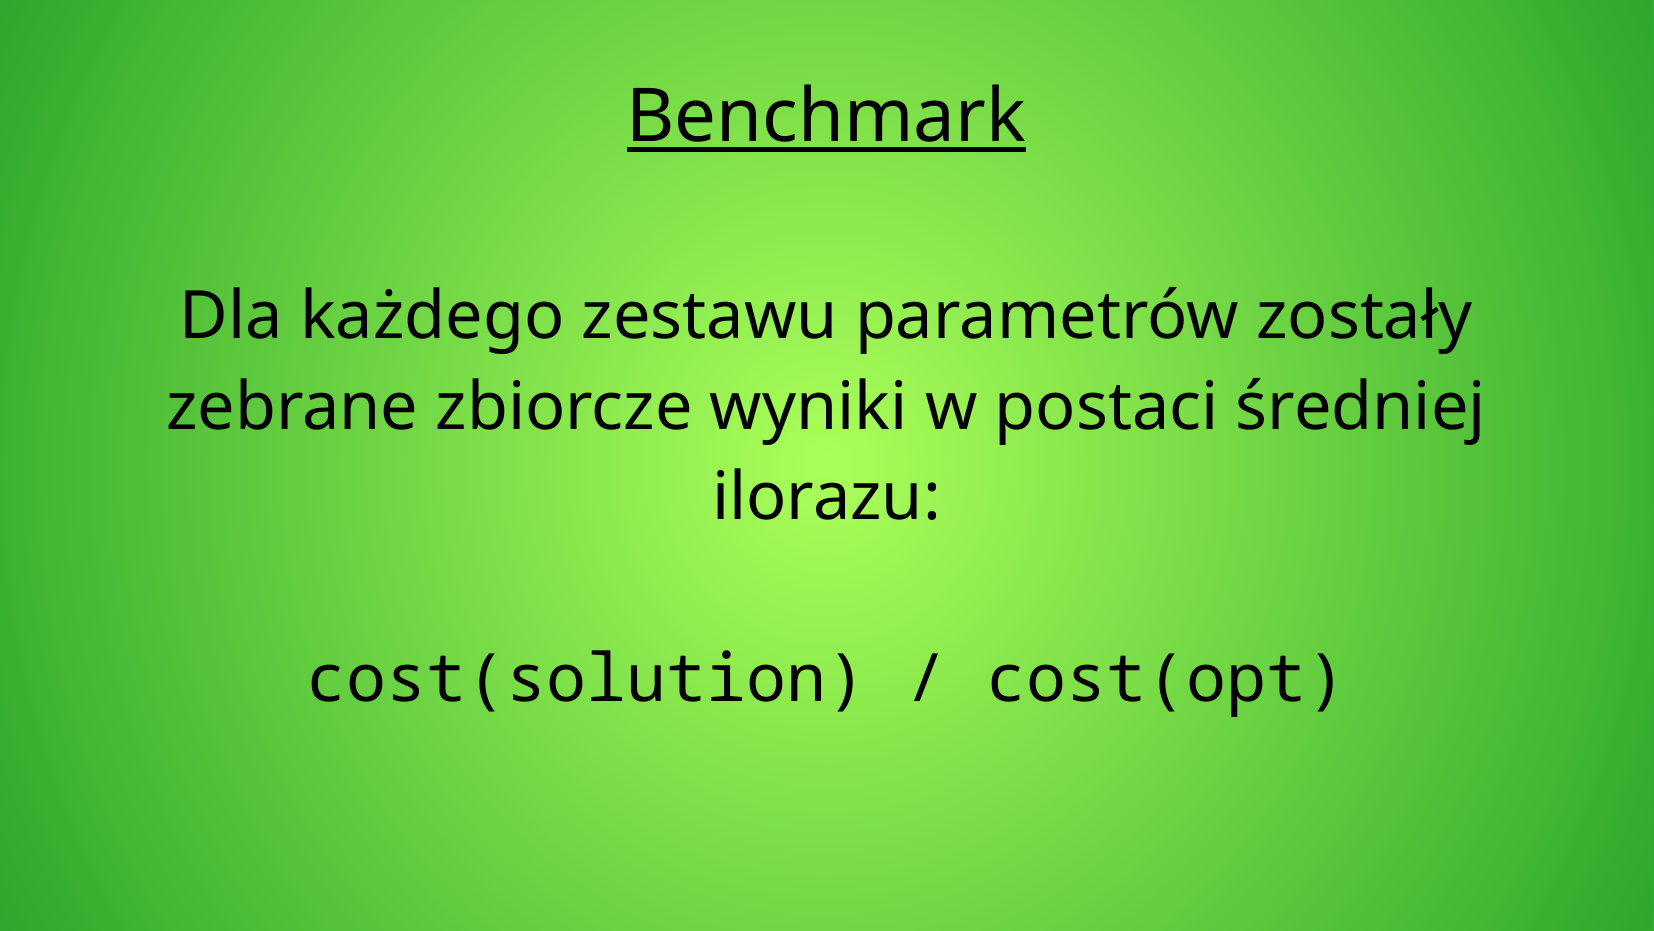

# Benchmark
Dla każdego zestawu parametrów zostały zebrane zbiorcze wyniki w postaci średniej ilorazu:
cost(solution) / cost(opt)